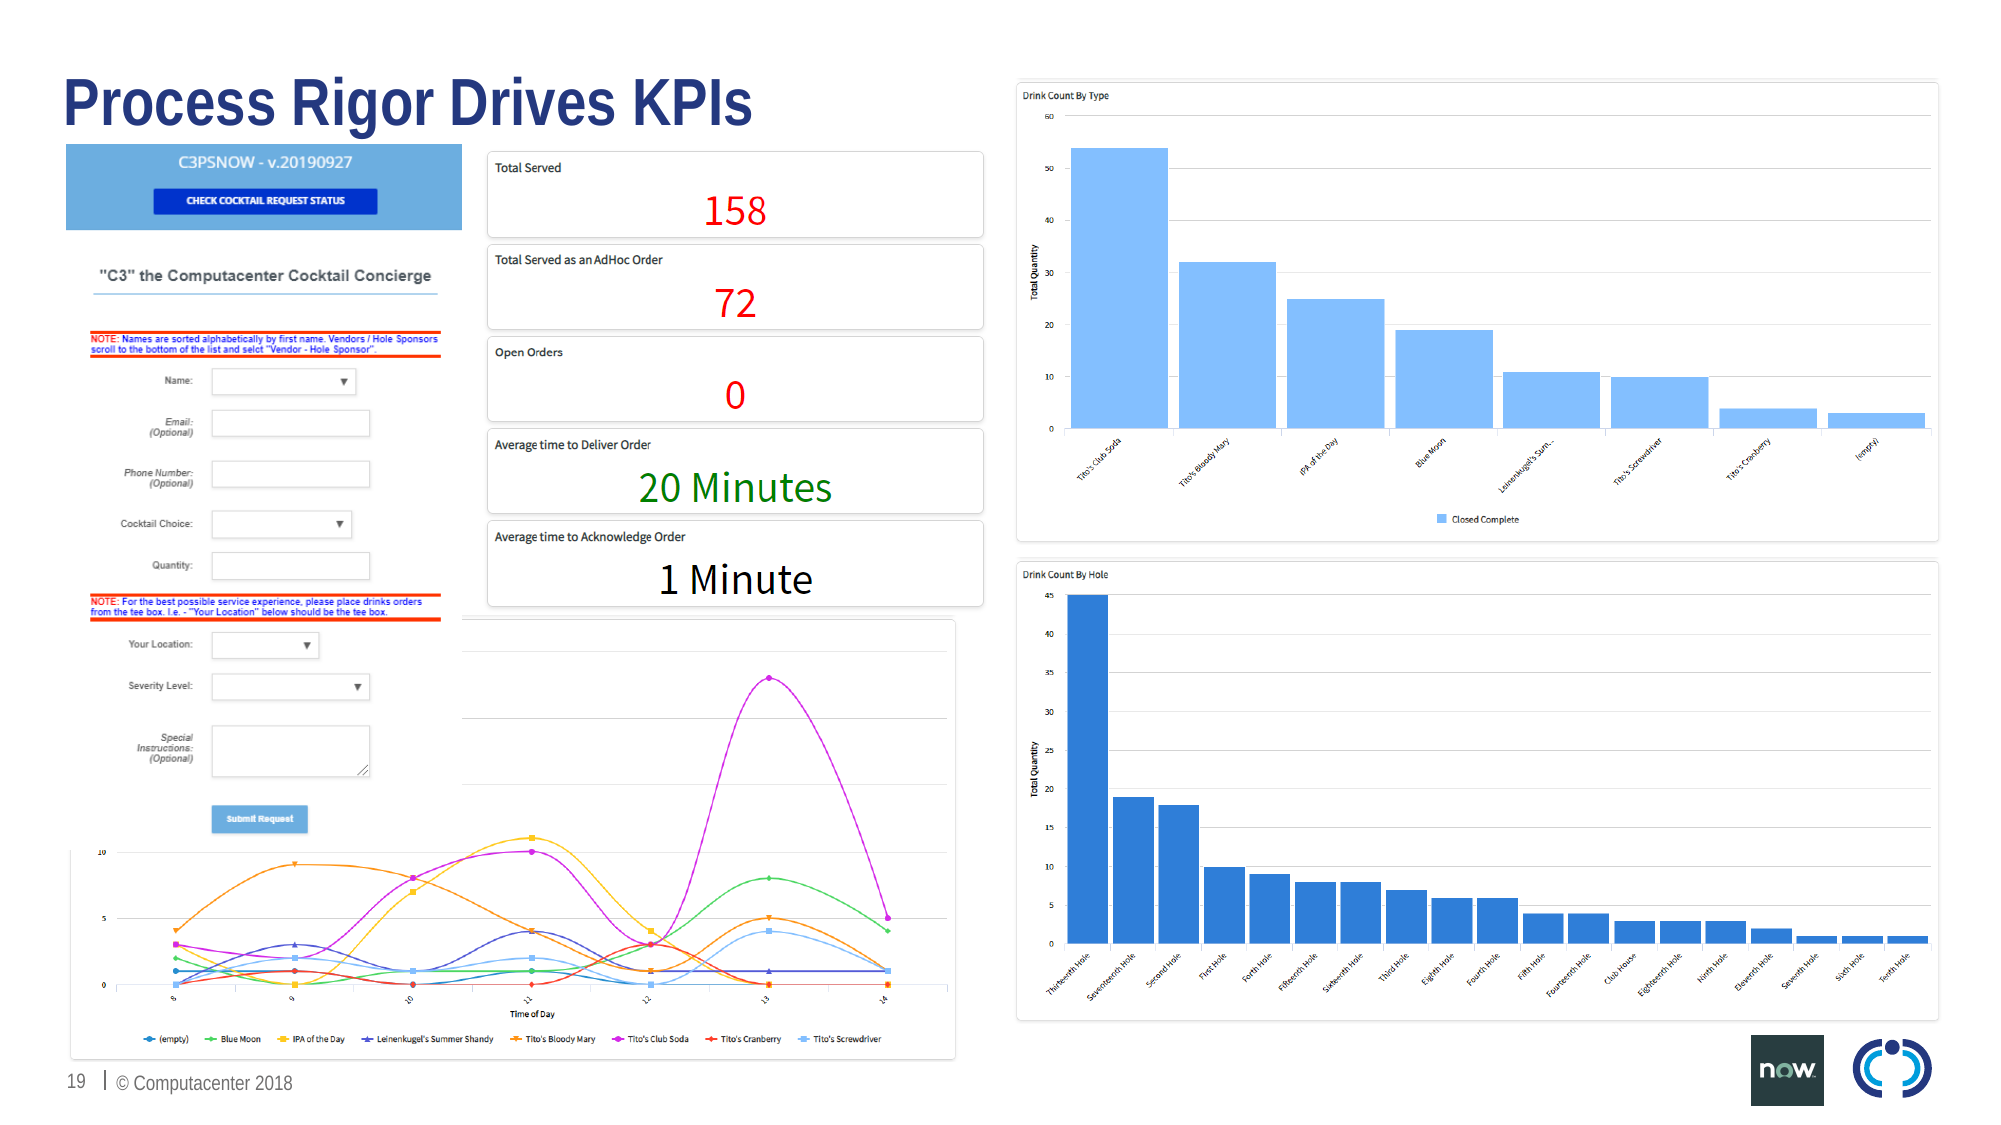

# Process Rigor Drives KPIs
© Computacenter 2018